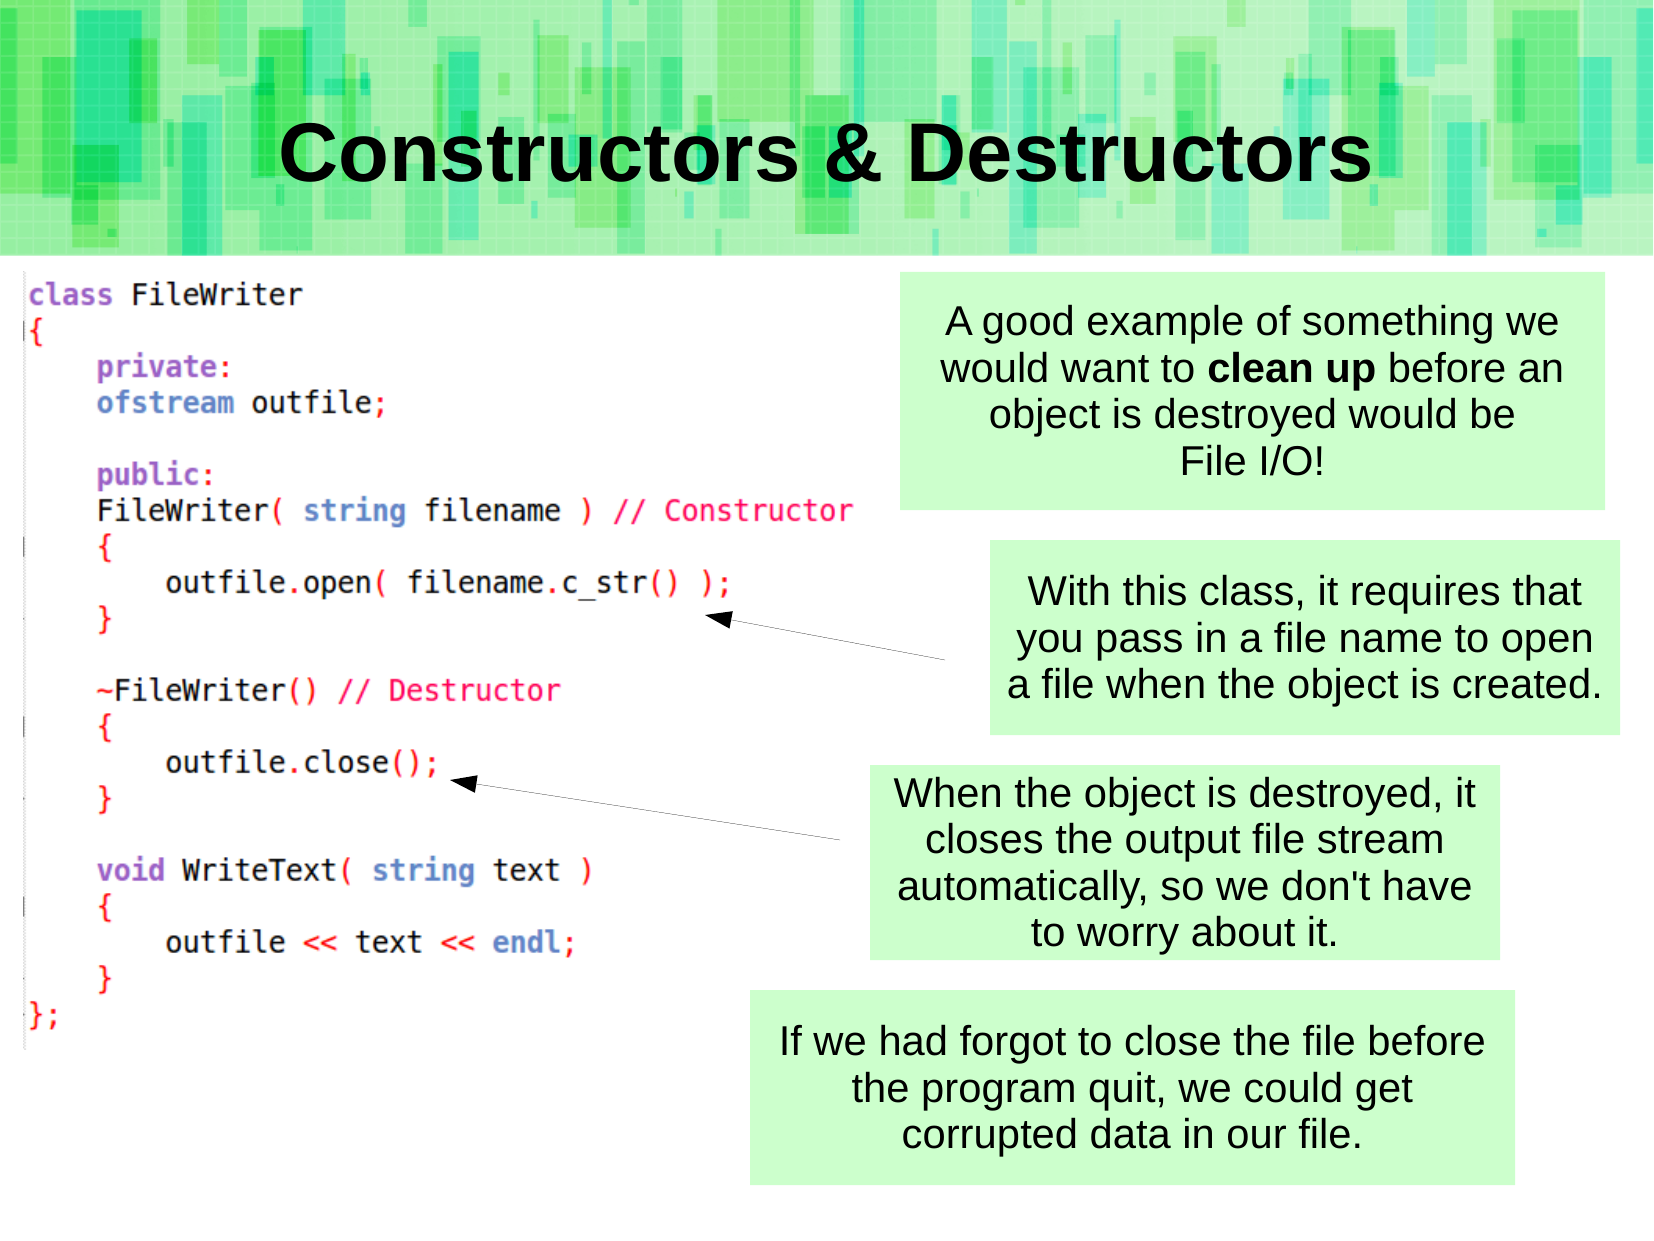

# Constructors & Destructors
A good example of something we would want to clean up before an object is destroyed would be
File I/O!
With this class, it requires that you pass in a file name to open a file when the object is created.
When the object is destroyed, it closes the output file stream automatically, so we don't have to worry about it.
If we had forgot to close the file before the program quit, we could get corrupted data in our file.